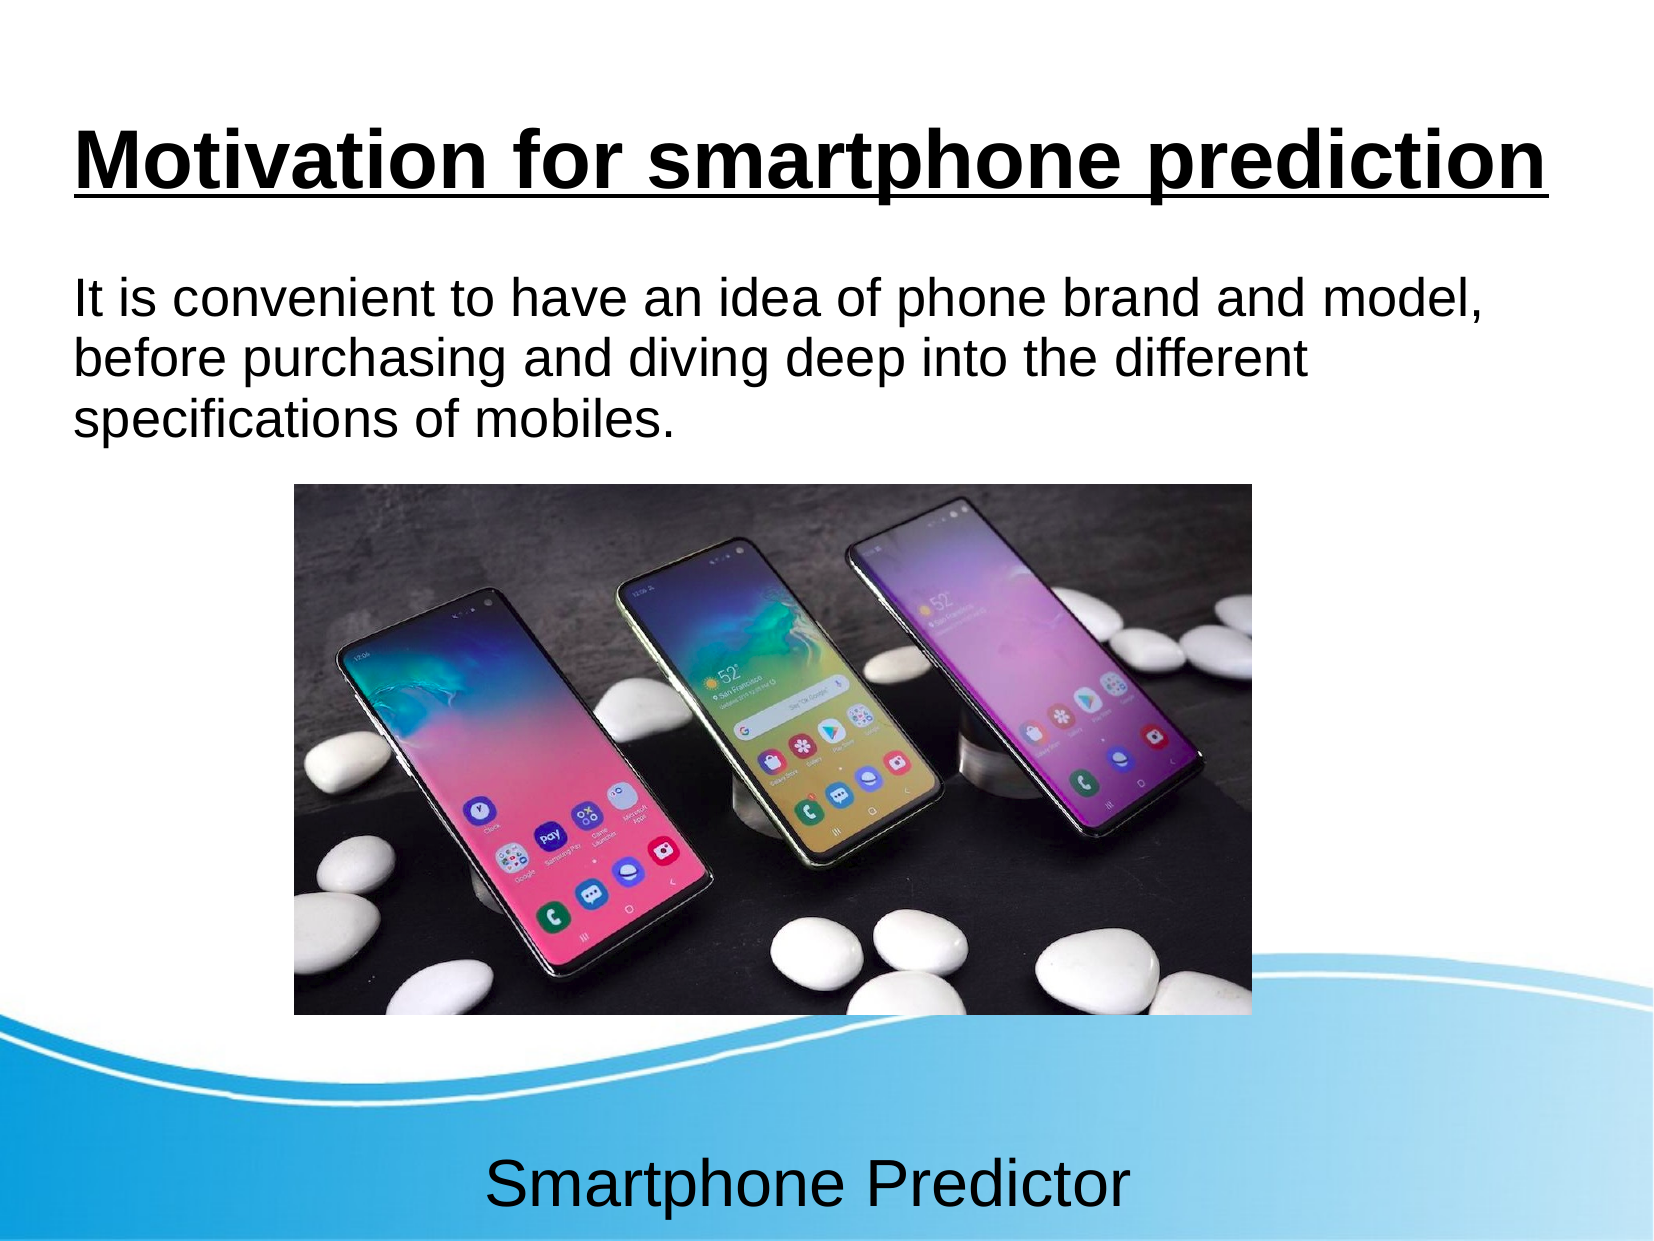

Motivation for smartphone prediction
It is convenient to have an idea of phone brand and model,
before purchasing and diving deep into the different
specifications of mobiles.
# Smartphone Predictor